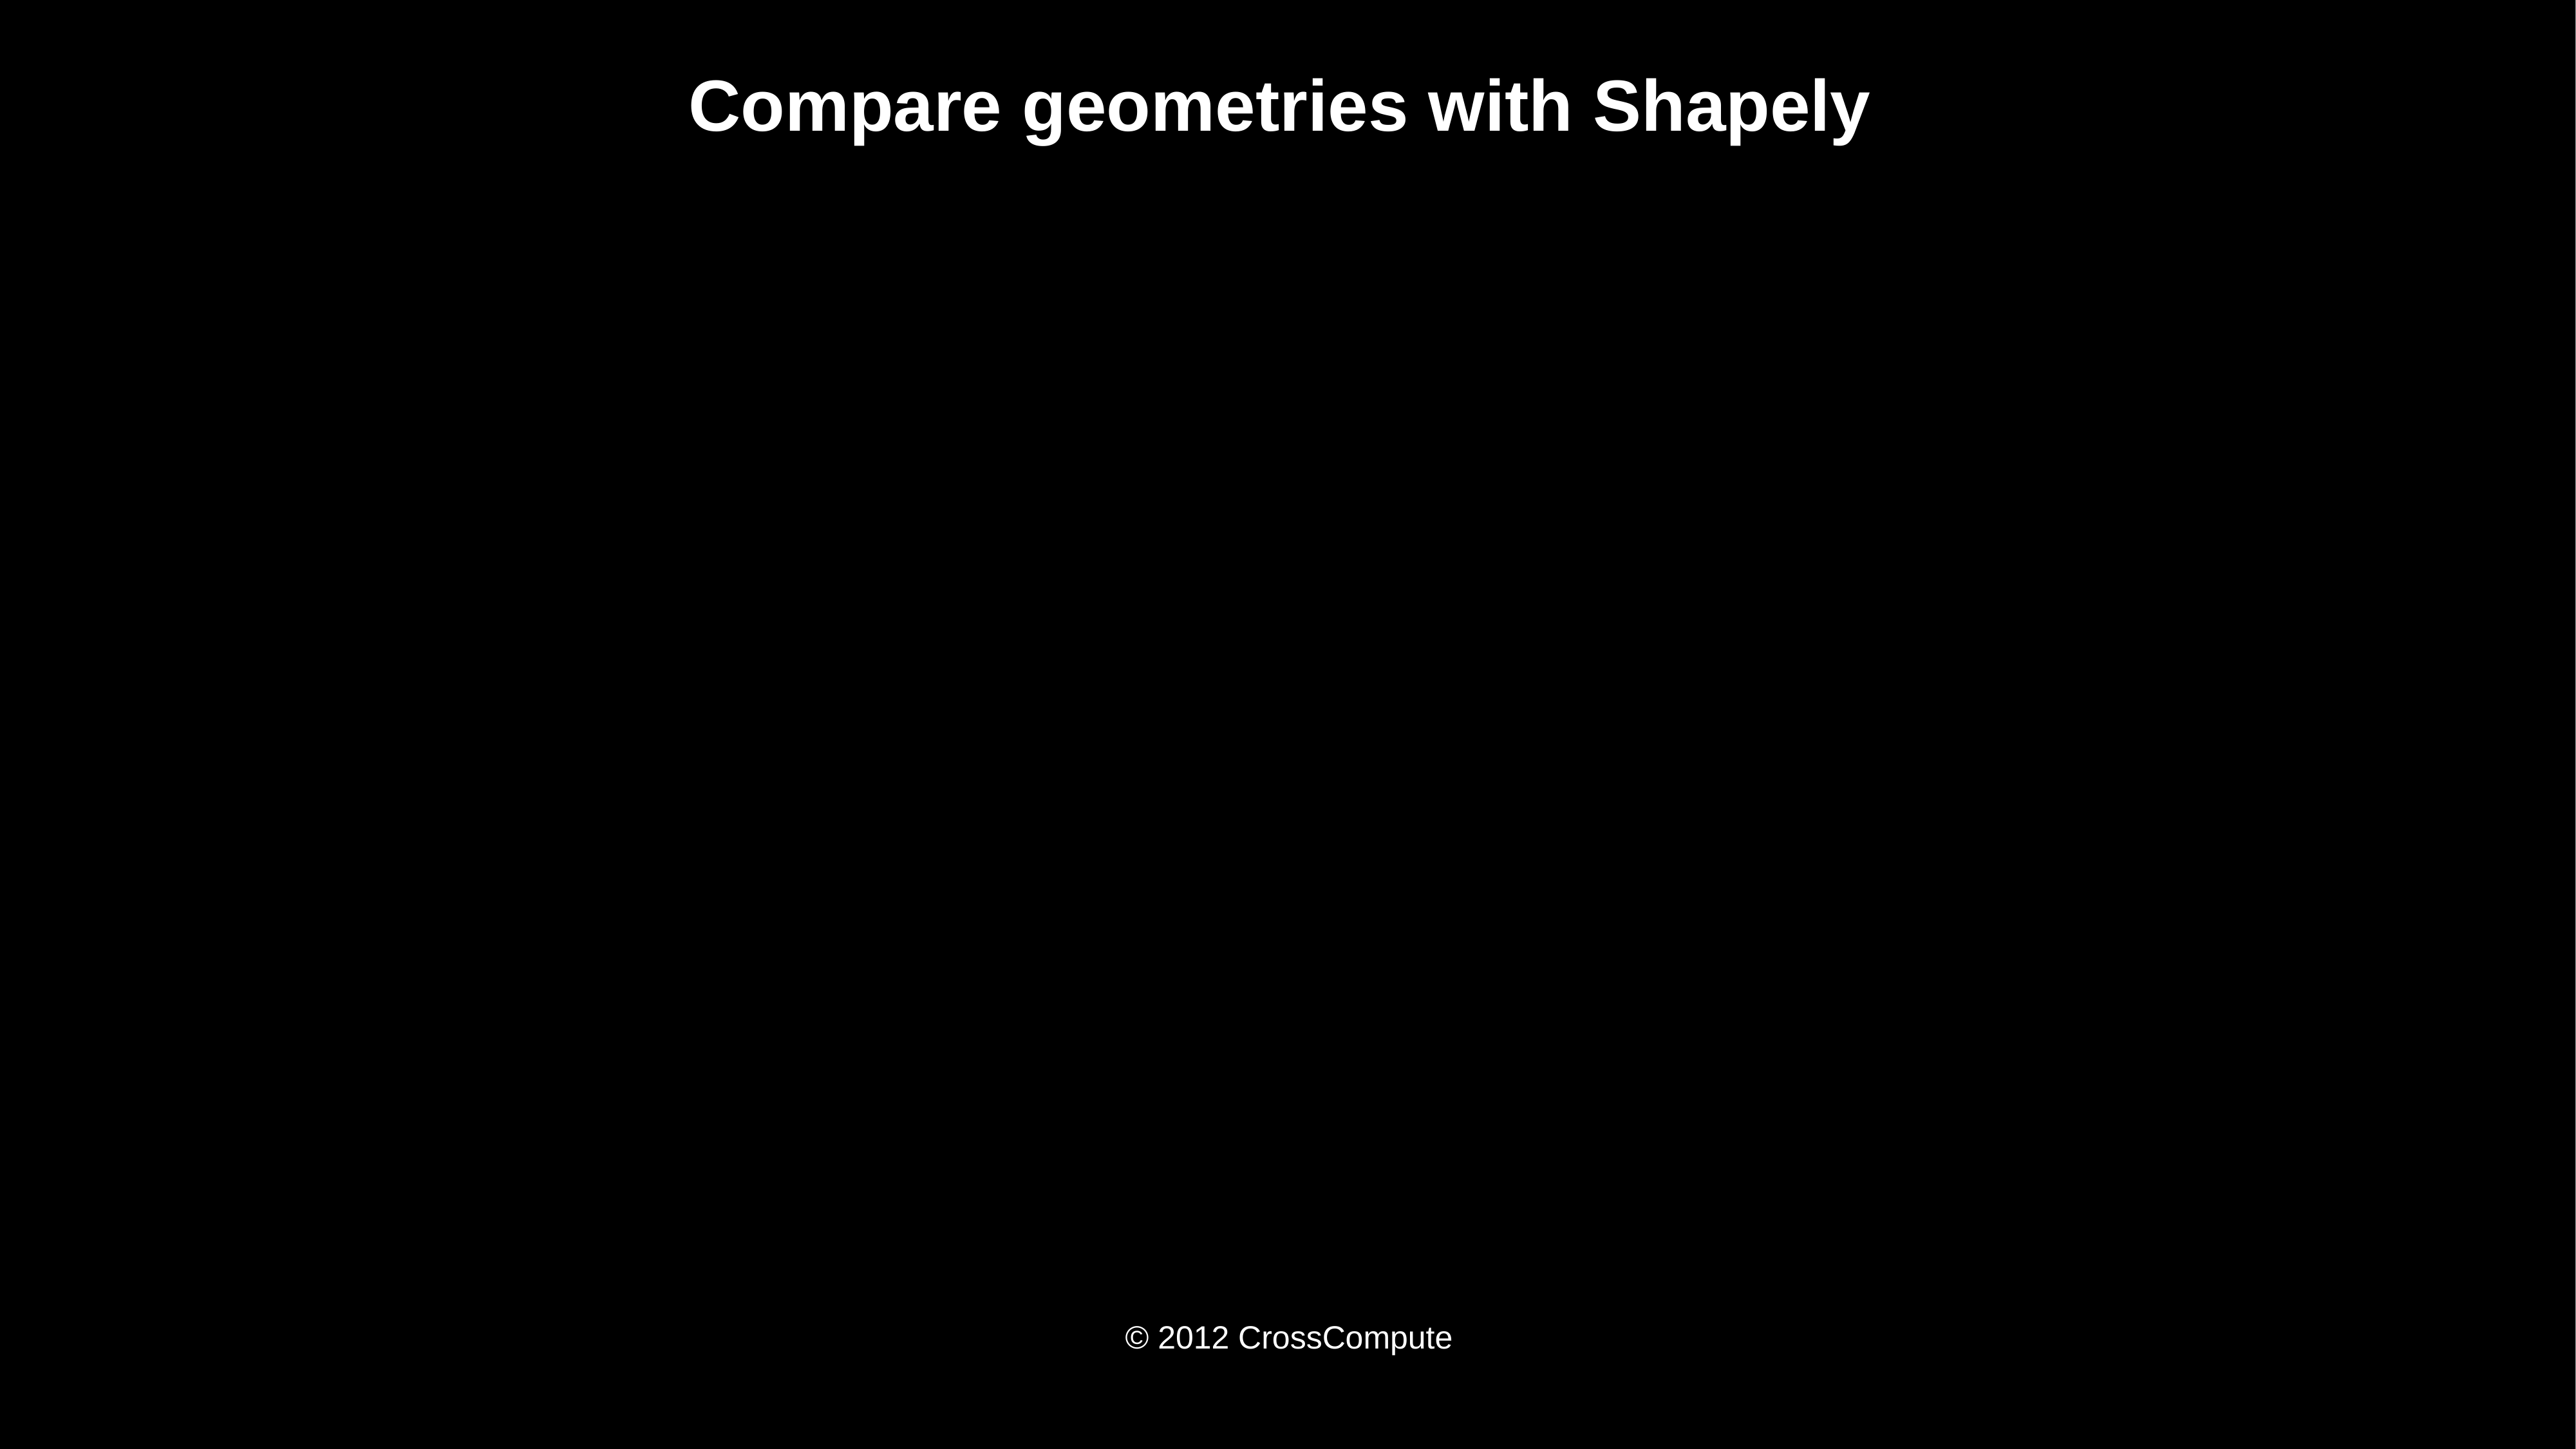

# Compare geometries with Shapely
© 2012 CrossCompute